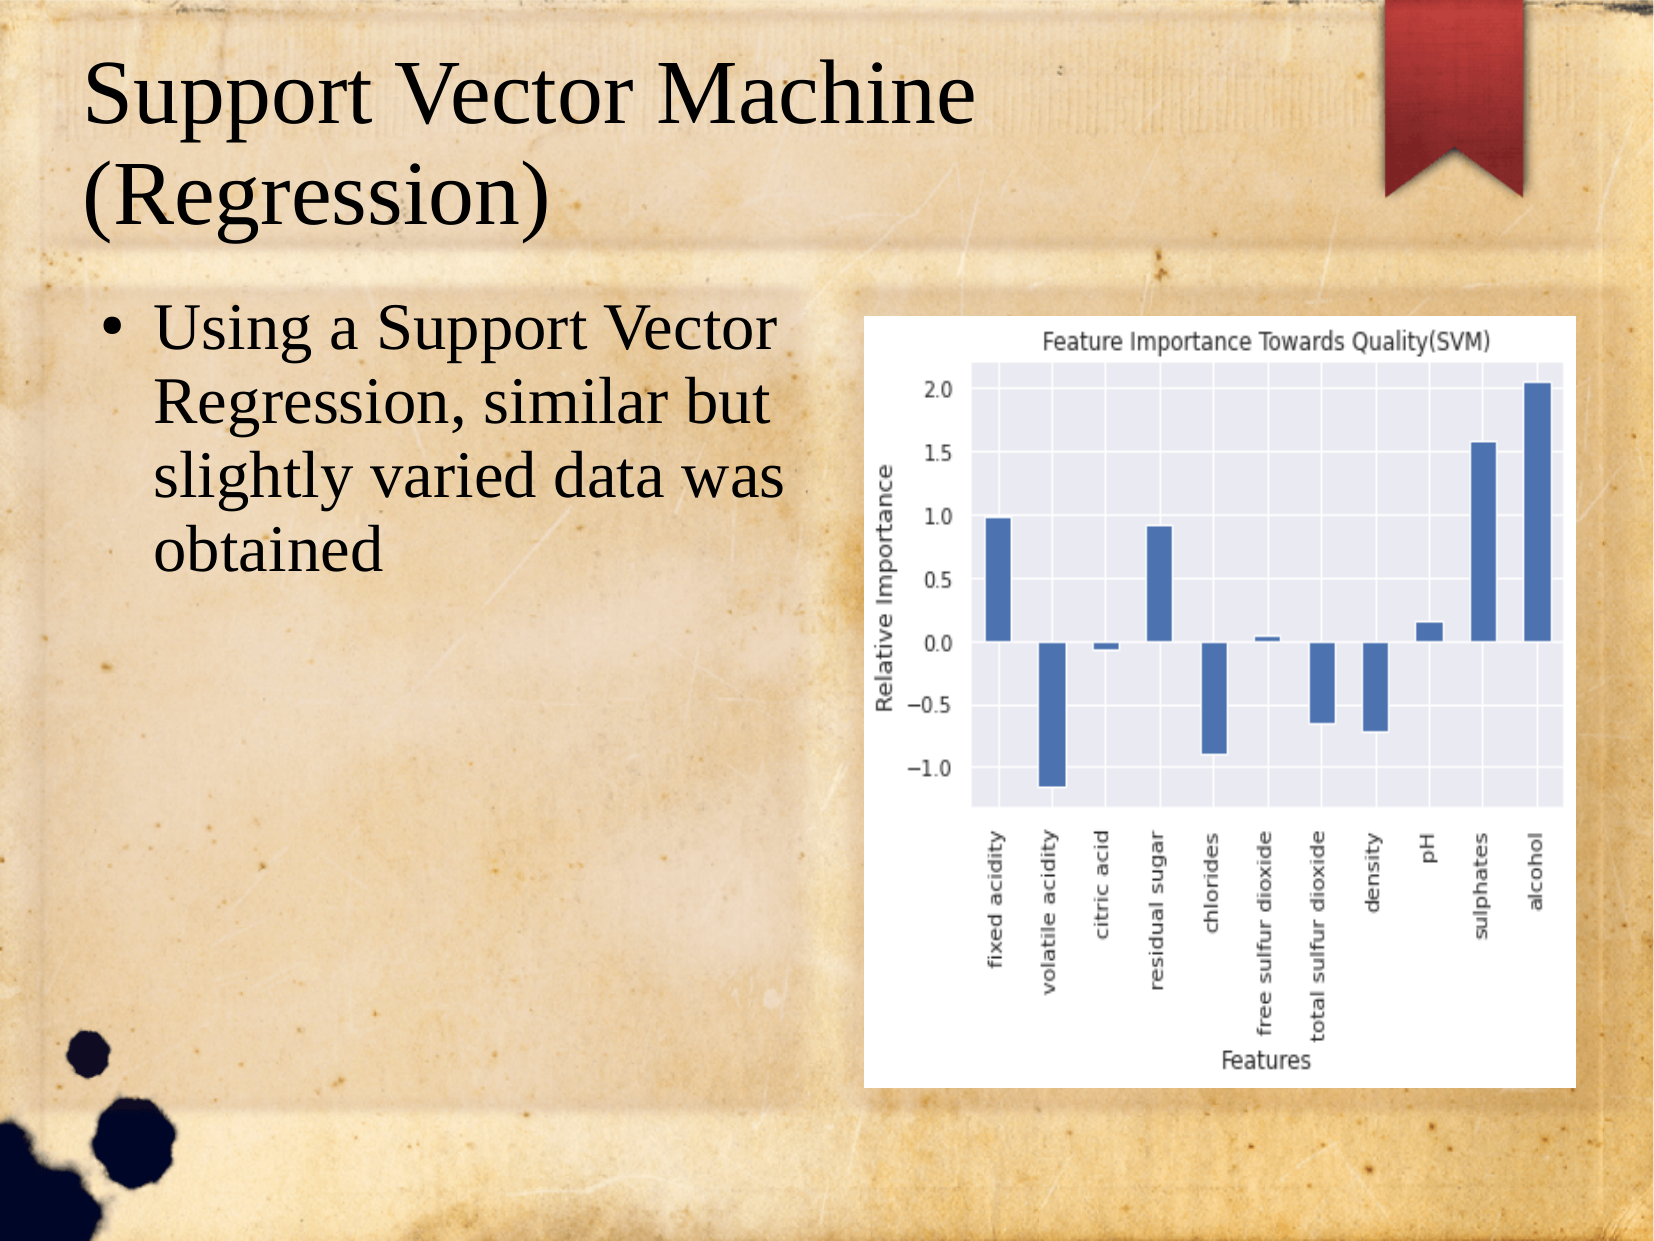

# Support Vector Machine (Regression)
Using a Support Vector Regression, similar but slightly varied data was obtained